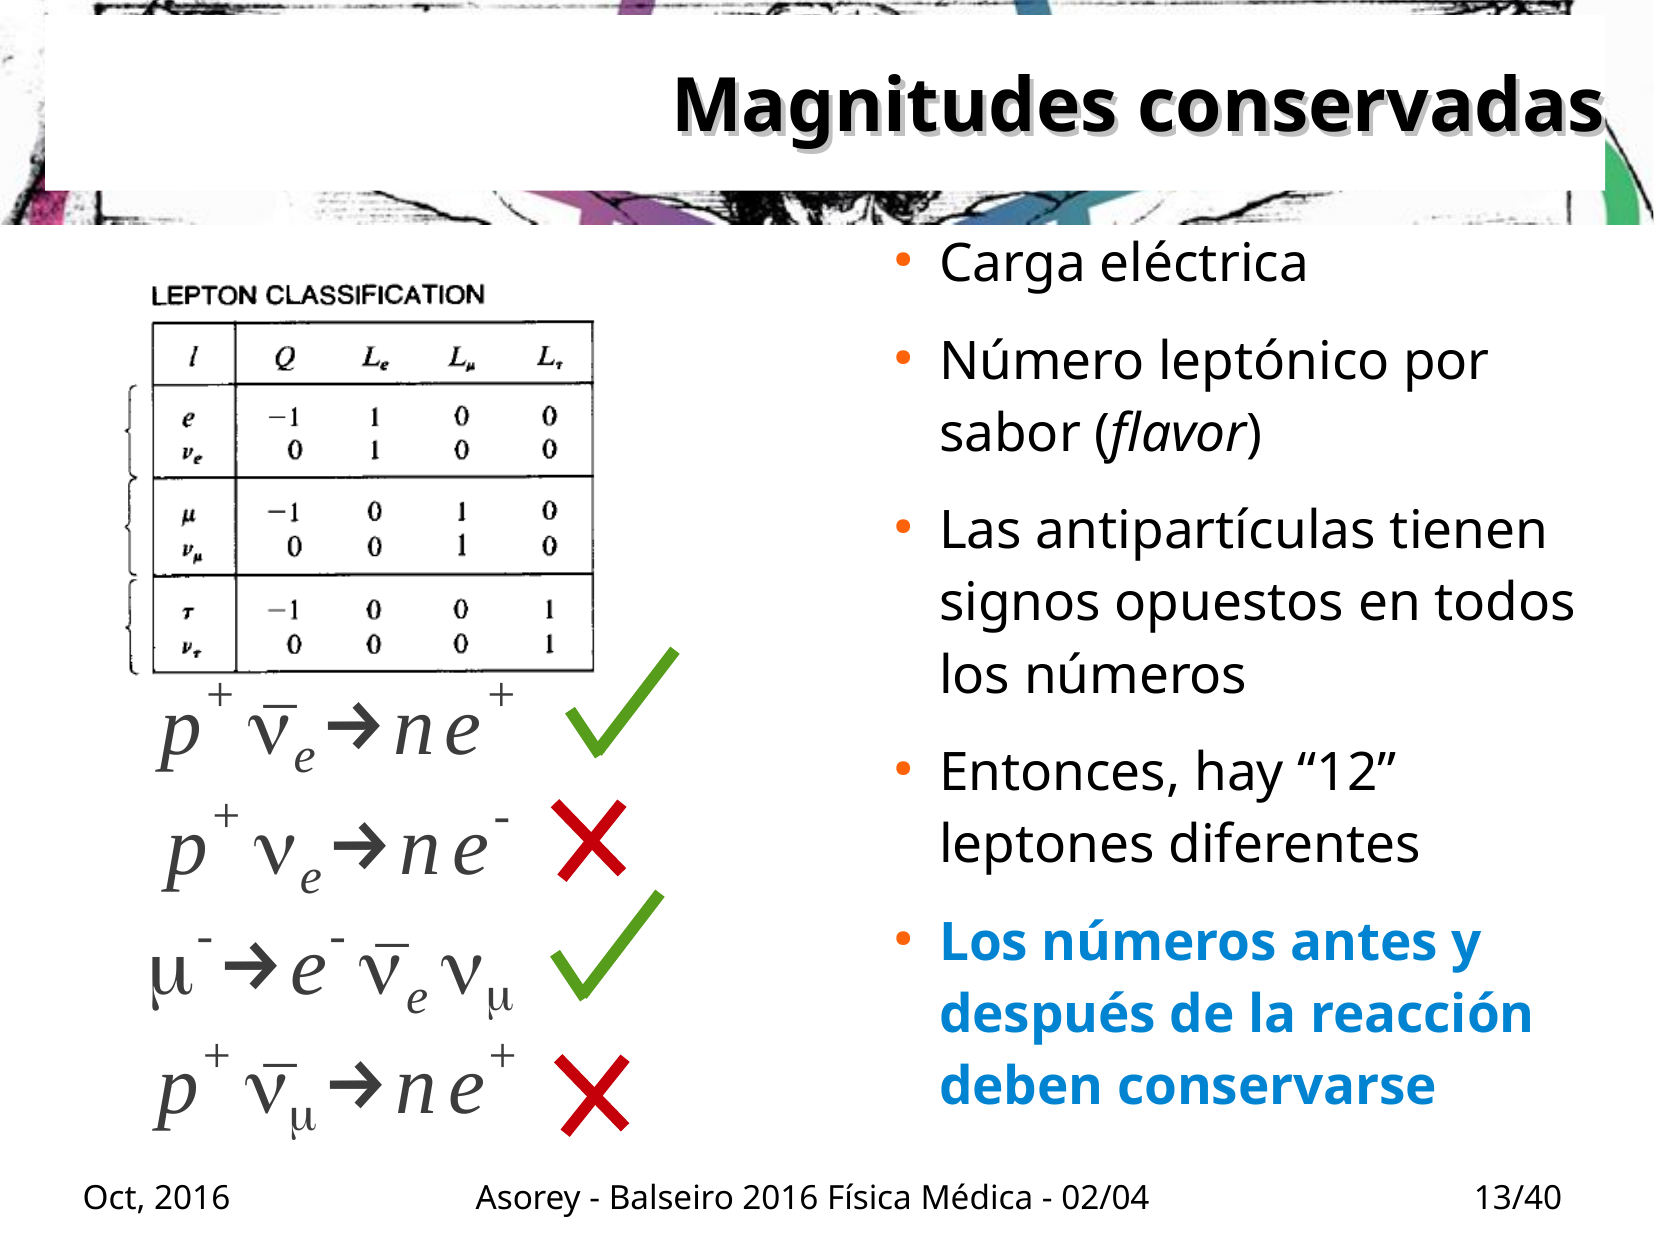

# Magnitudes conservadas
Carga eléctrica
Número leptónico por sabor (flavor)
Las antipartículas tienen signos opuestos en todos los números
Entonces, hay “12” leptones diferentes
Los números antes y después de la reacción deben conservarse
Oct, 2016
Asorey - Balseiro 2016 Física Médica - 02/04
13